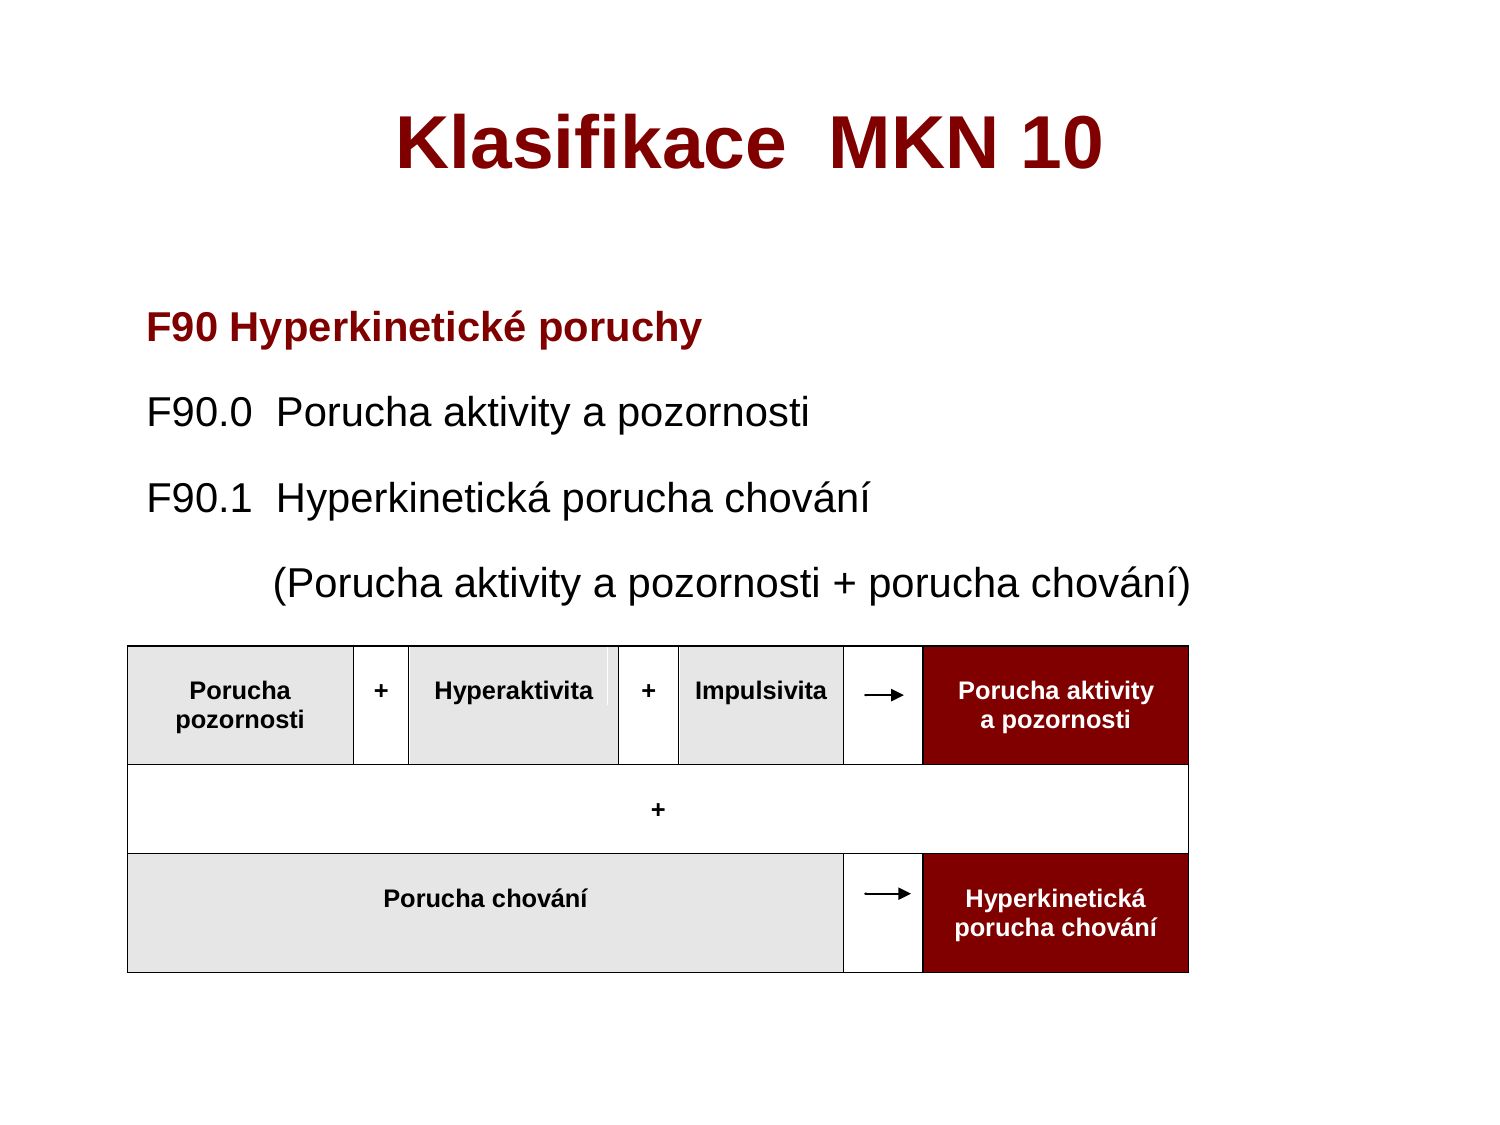

# Klasifikace MKN 10
F90 Hyperkinetické poruchy
F90.0 Porucha aktivity a pozornosti
F90.1 Hyperkinetická porucha chování
 (Porucha aktivity a pozornosti + porucha chování)